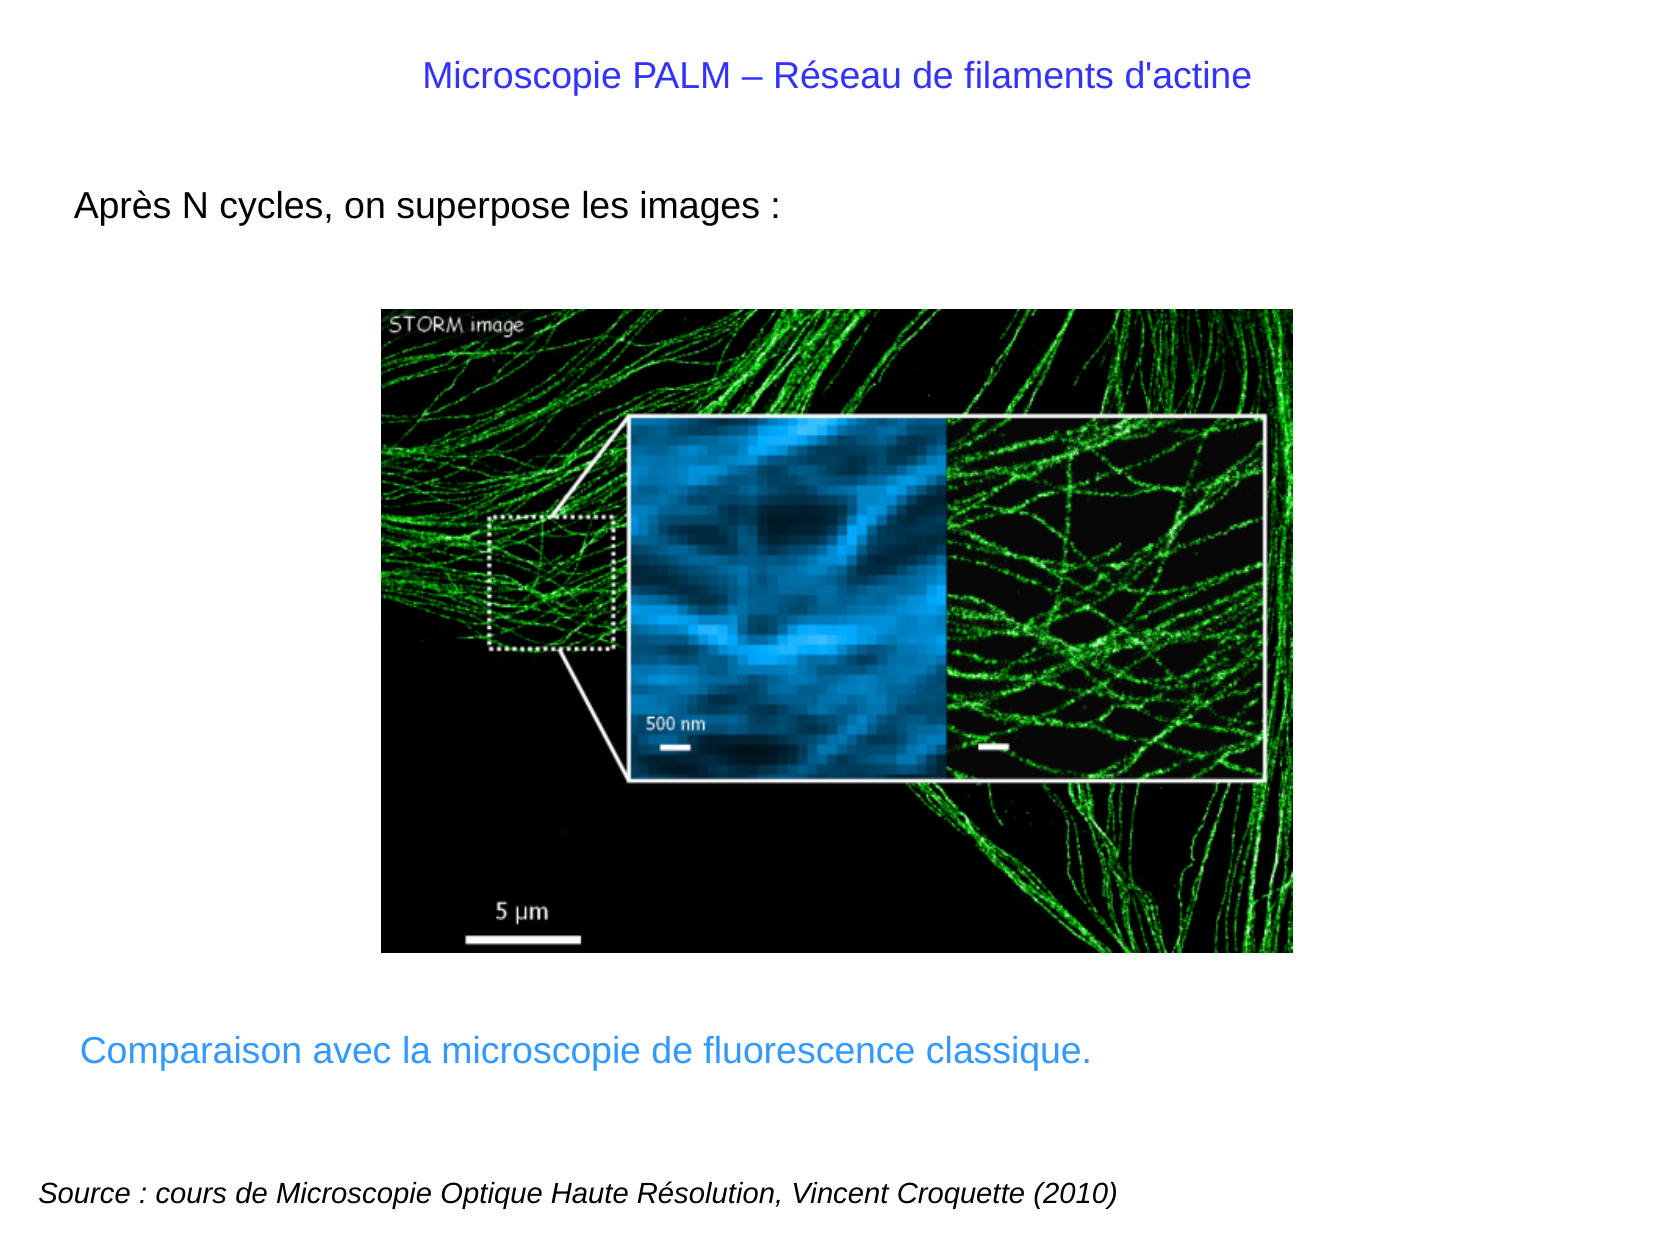

Microscopie PALM – Réseau de filaments d'actine
Après N cycles, on superpose les images :
Comparaison avec la microscopie de fluorescence classique.
Source : cours de Microscopie Optique Haute Résolution, Vincent Croquette (2010)